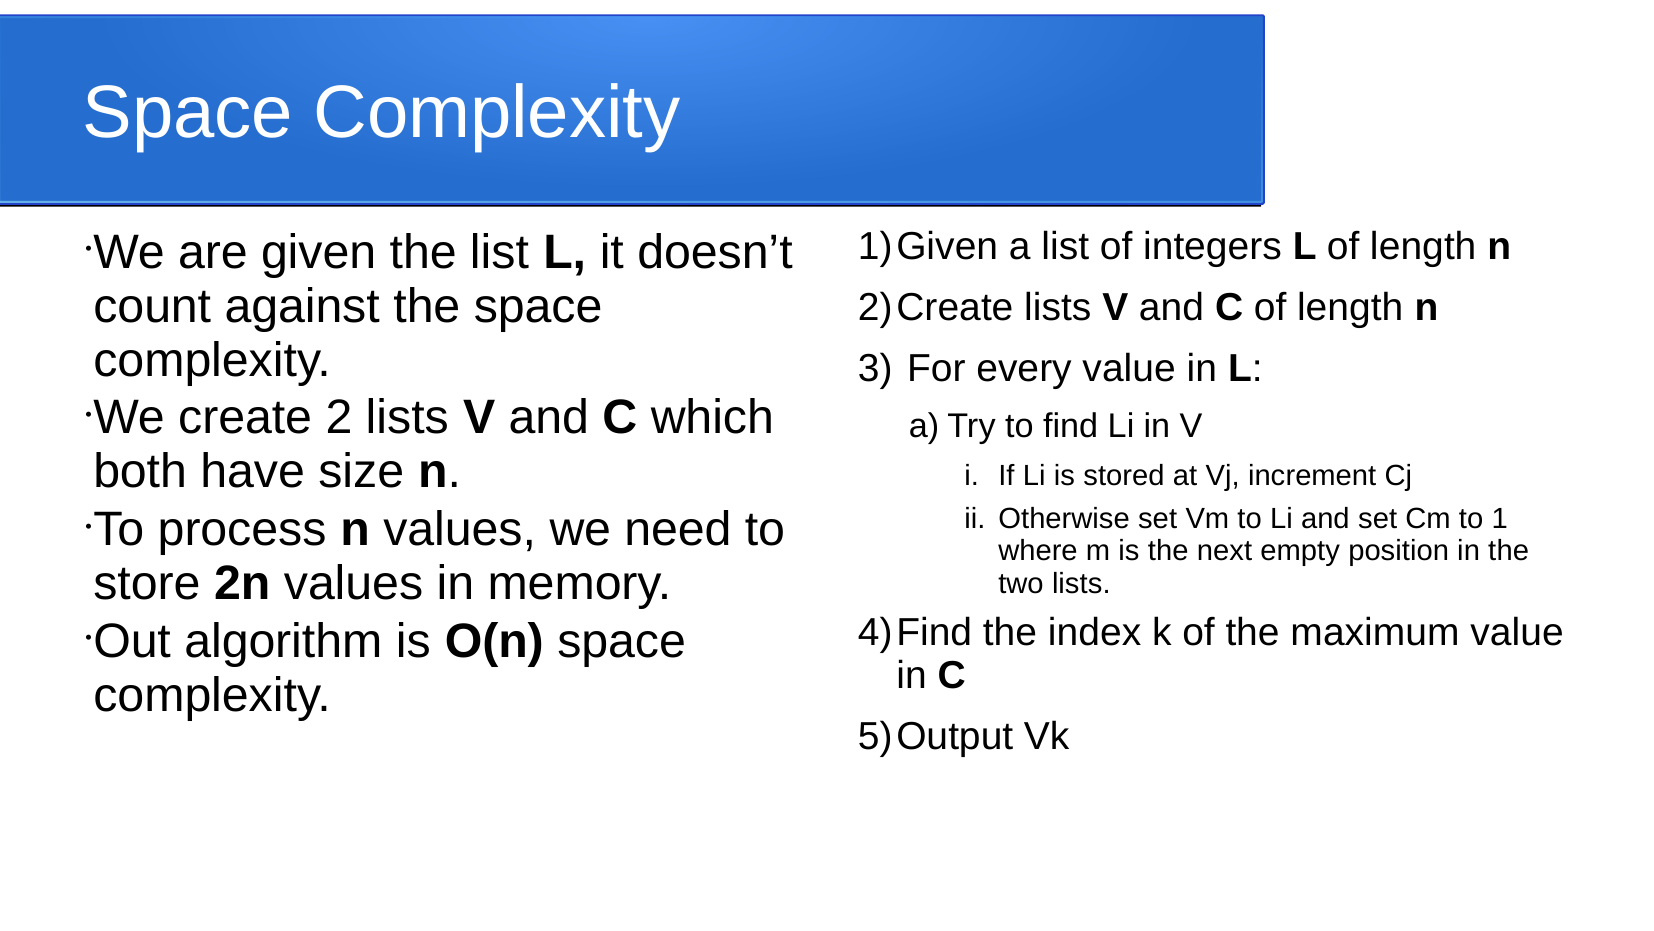

# Space Complexity
We are given the list L, it doesn’t count against the space complexity.
We create 2 lists V and C which both have size n.
To process n values, we need to store 2n values in memory.
Out algorithm is O(n) space complexity.
Given a list of integers L of length n
Create lists V and C of length n
 For every value in L:
Try to find Li in V
If Li is stored at Vj, increment Cj
Otherwise set Vm to Li and set Cm to 1 where m is the next empty position in the two lists.
Find the index k of the maximum value in C
Output Vk